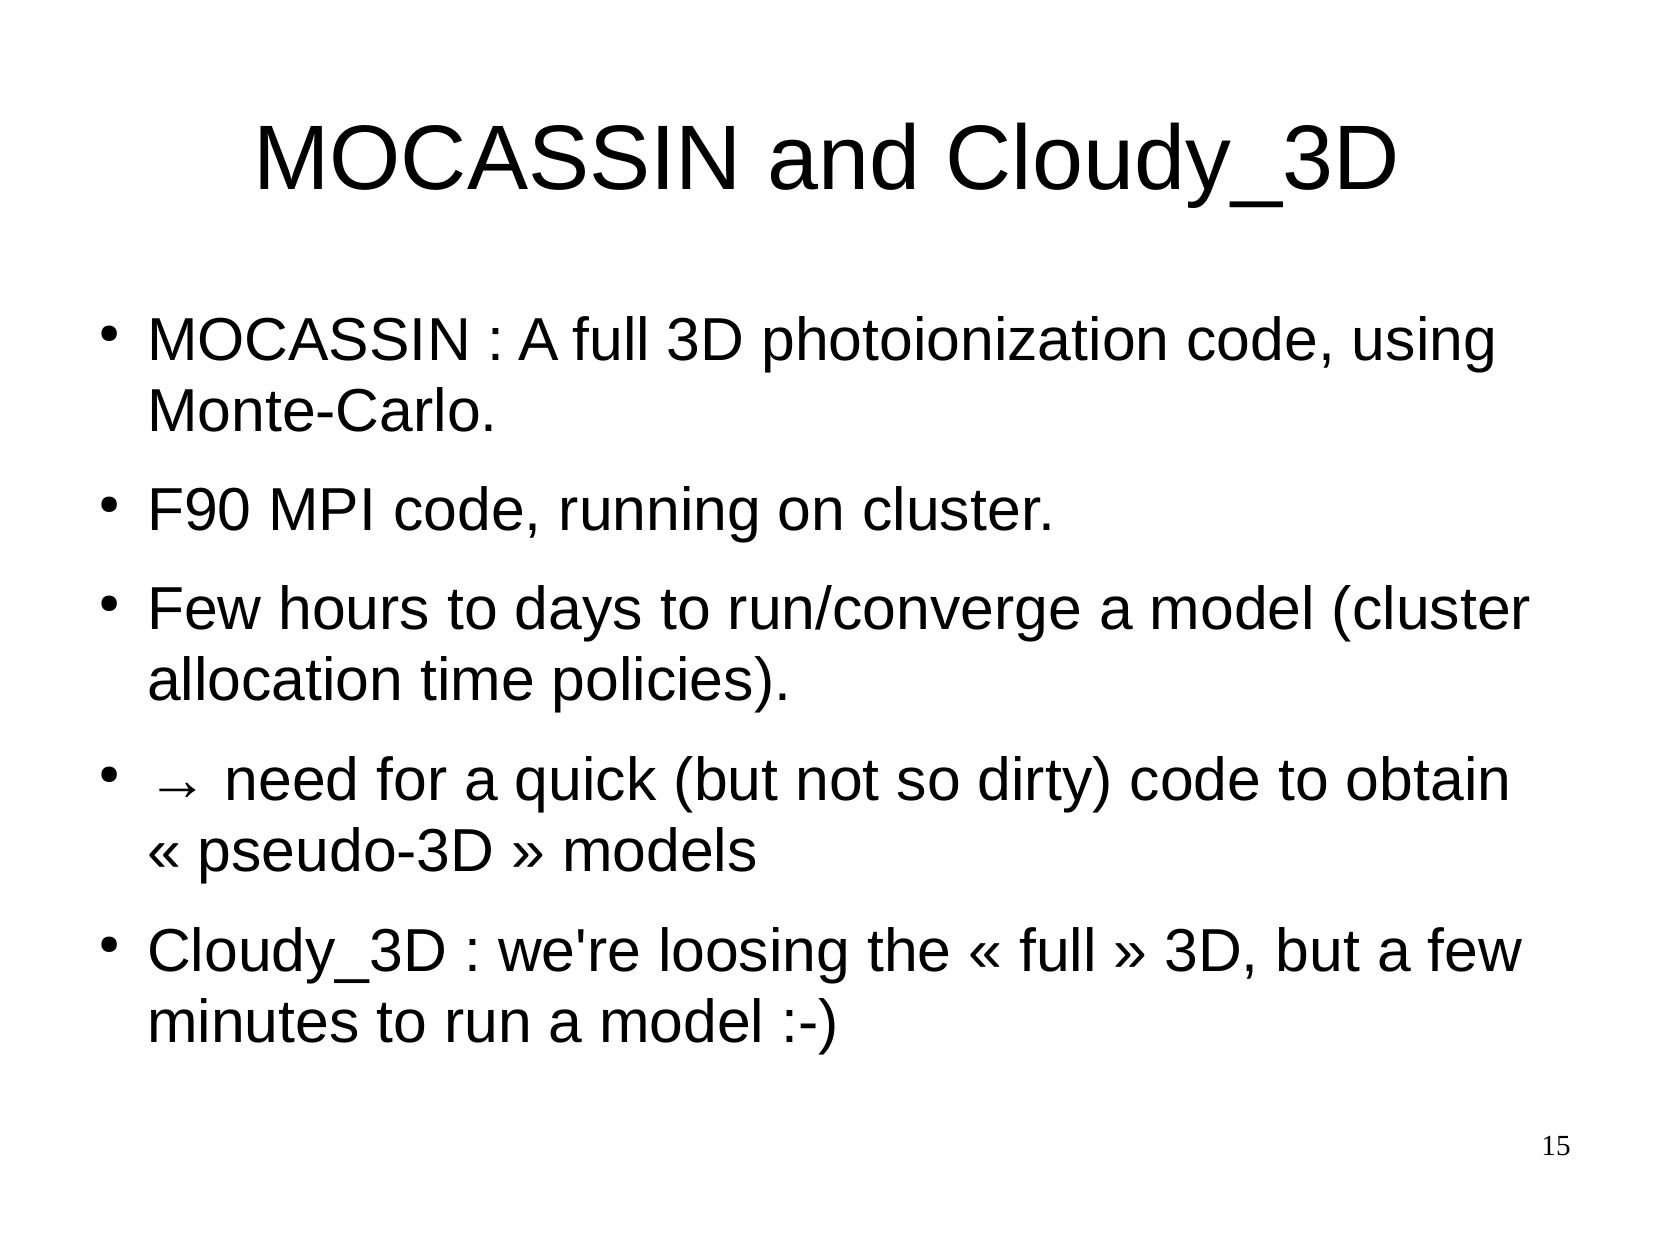

MOCASSIN and Cloudy_3D
MOCASSIN : A full 3D photoionization code, using
●
Monte-Carlo.
F90 MPI code, running on cluster.
●
Few hours to days to run/converge a model (cluster
●
allocation time policies).
→ need for a quick (but not so dirty) code to obtain
●
« pseudo-3D » models
Cloudy_3D : we're loosing the « full » 3D, but a few
●
minutes to run a model :-)
15